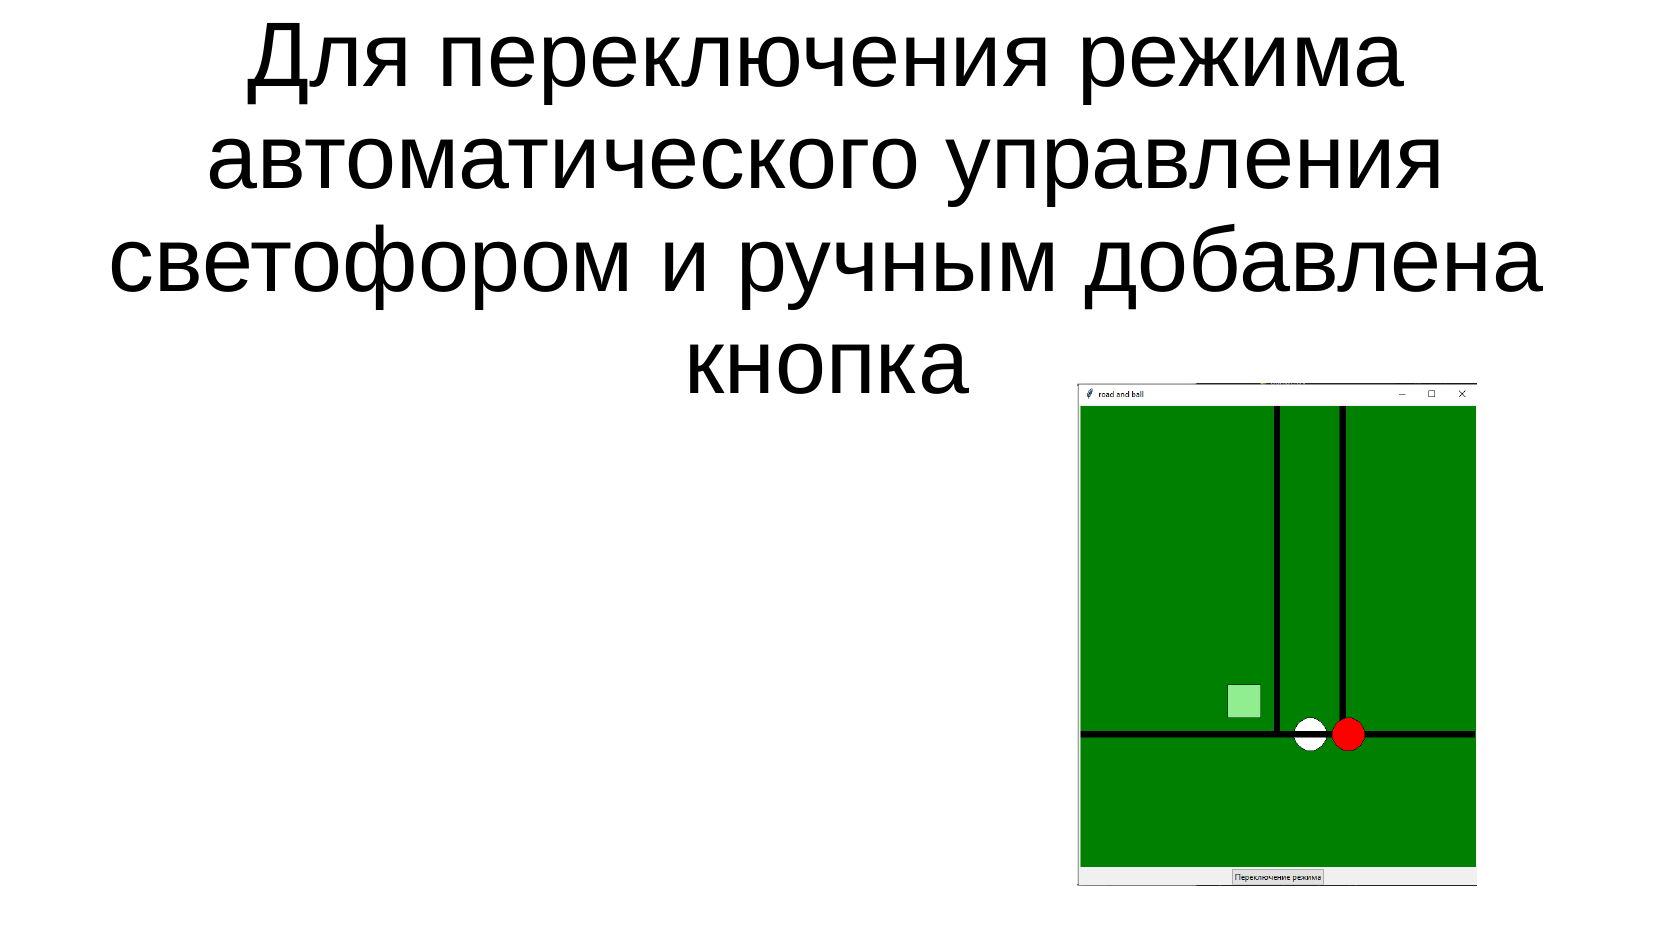

# Для переключения режима автоматического управления светофором и ручным добавлена кнопка